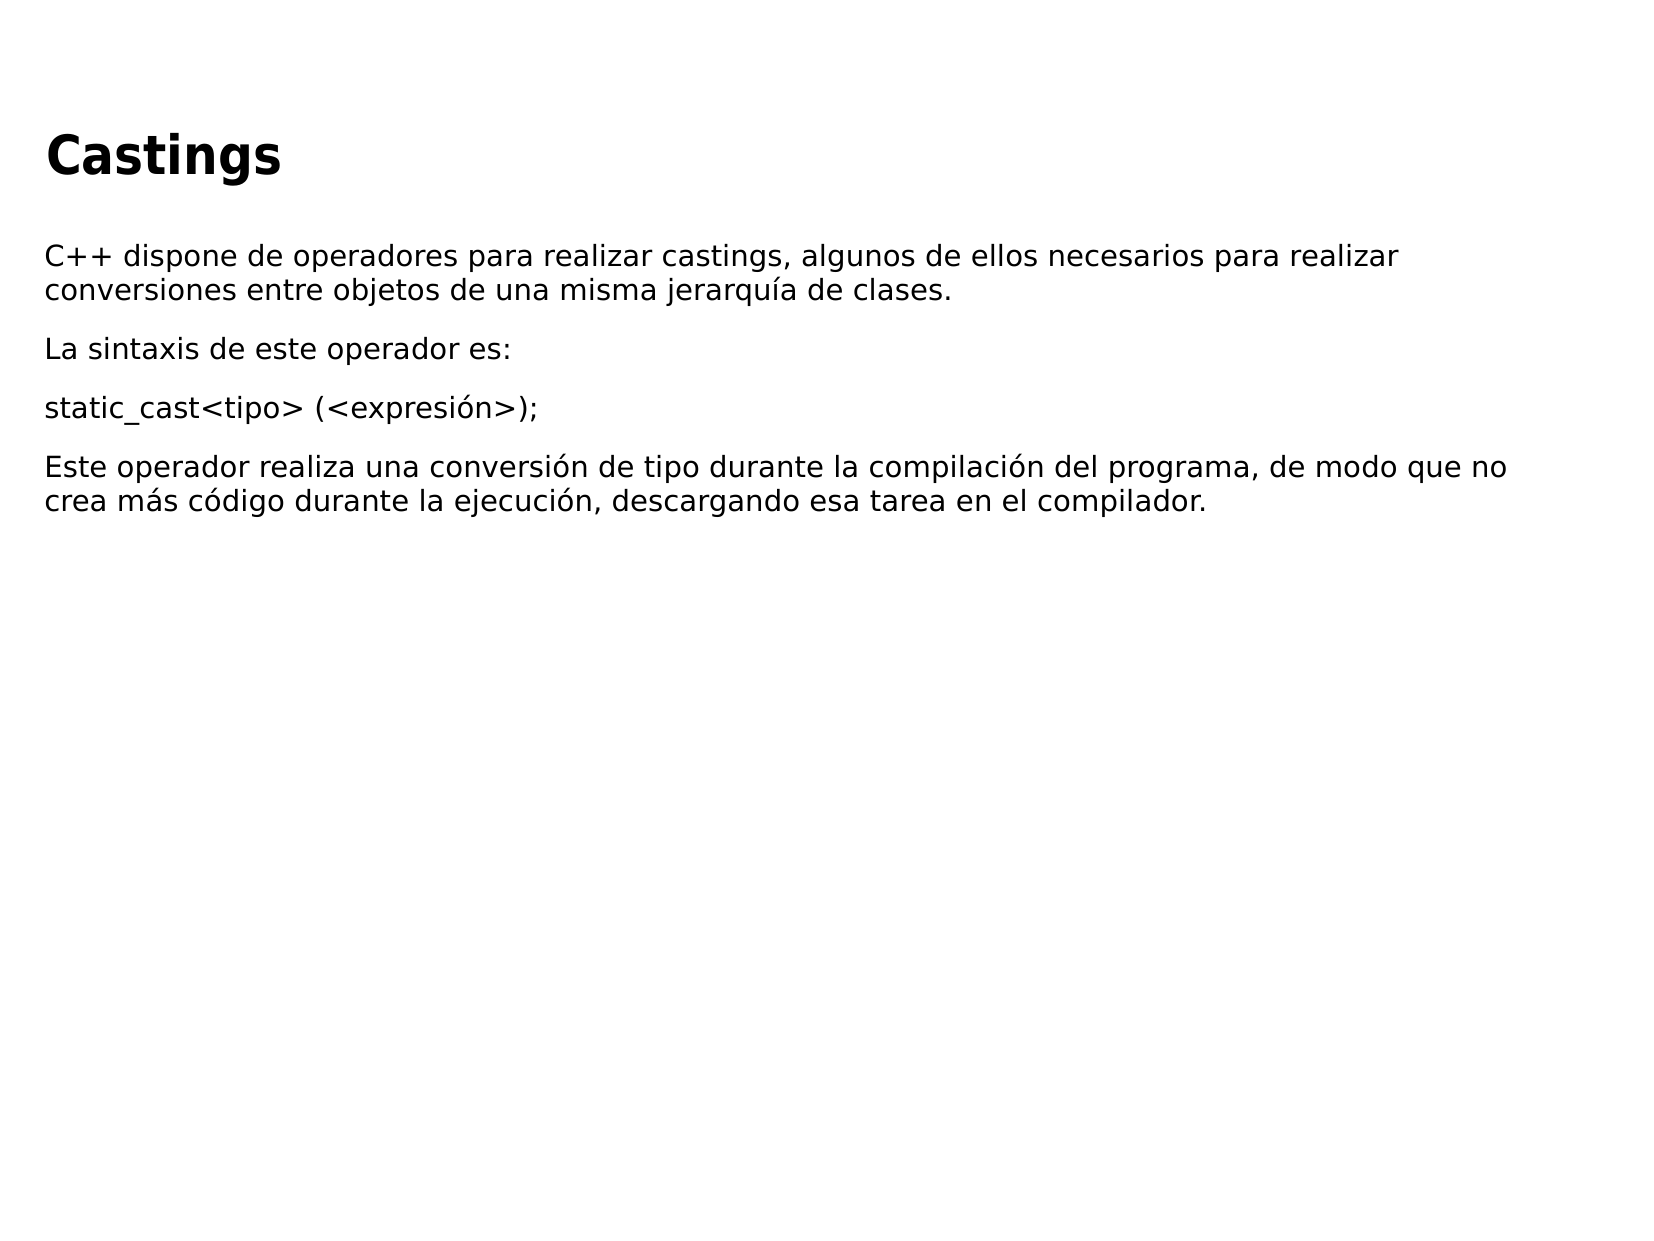

Castings
C++ dispone de operadores para realizar castings, algunos de ellos necesarios para realizar conversiones entre objetos de una misma jerarquía de clases.
La sintaxis de este operador es:
static_cast<tipo> (<expresión>);
Este operador realiza una conversión de tipo durante la compilación del programa, de modo que no crea más código durante la ejecución, descargando esa tarea en el compilador.